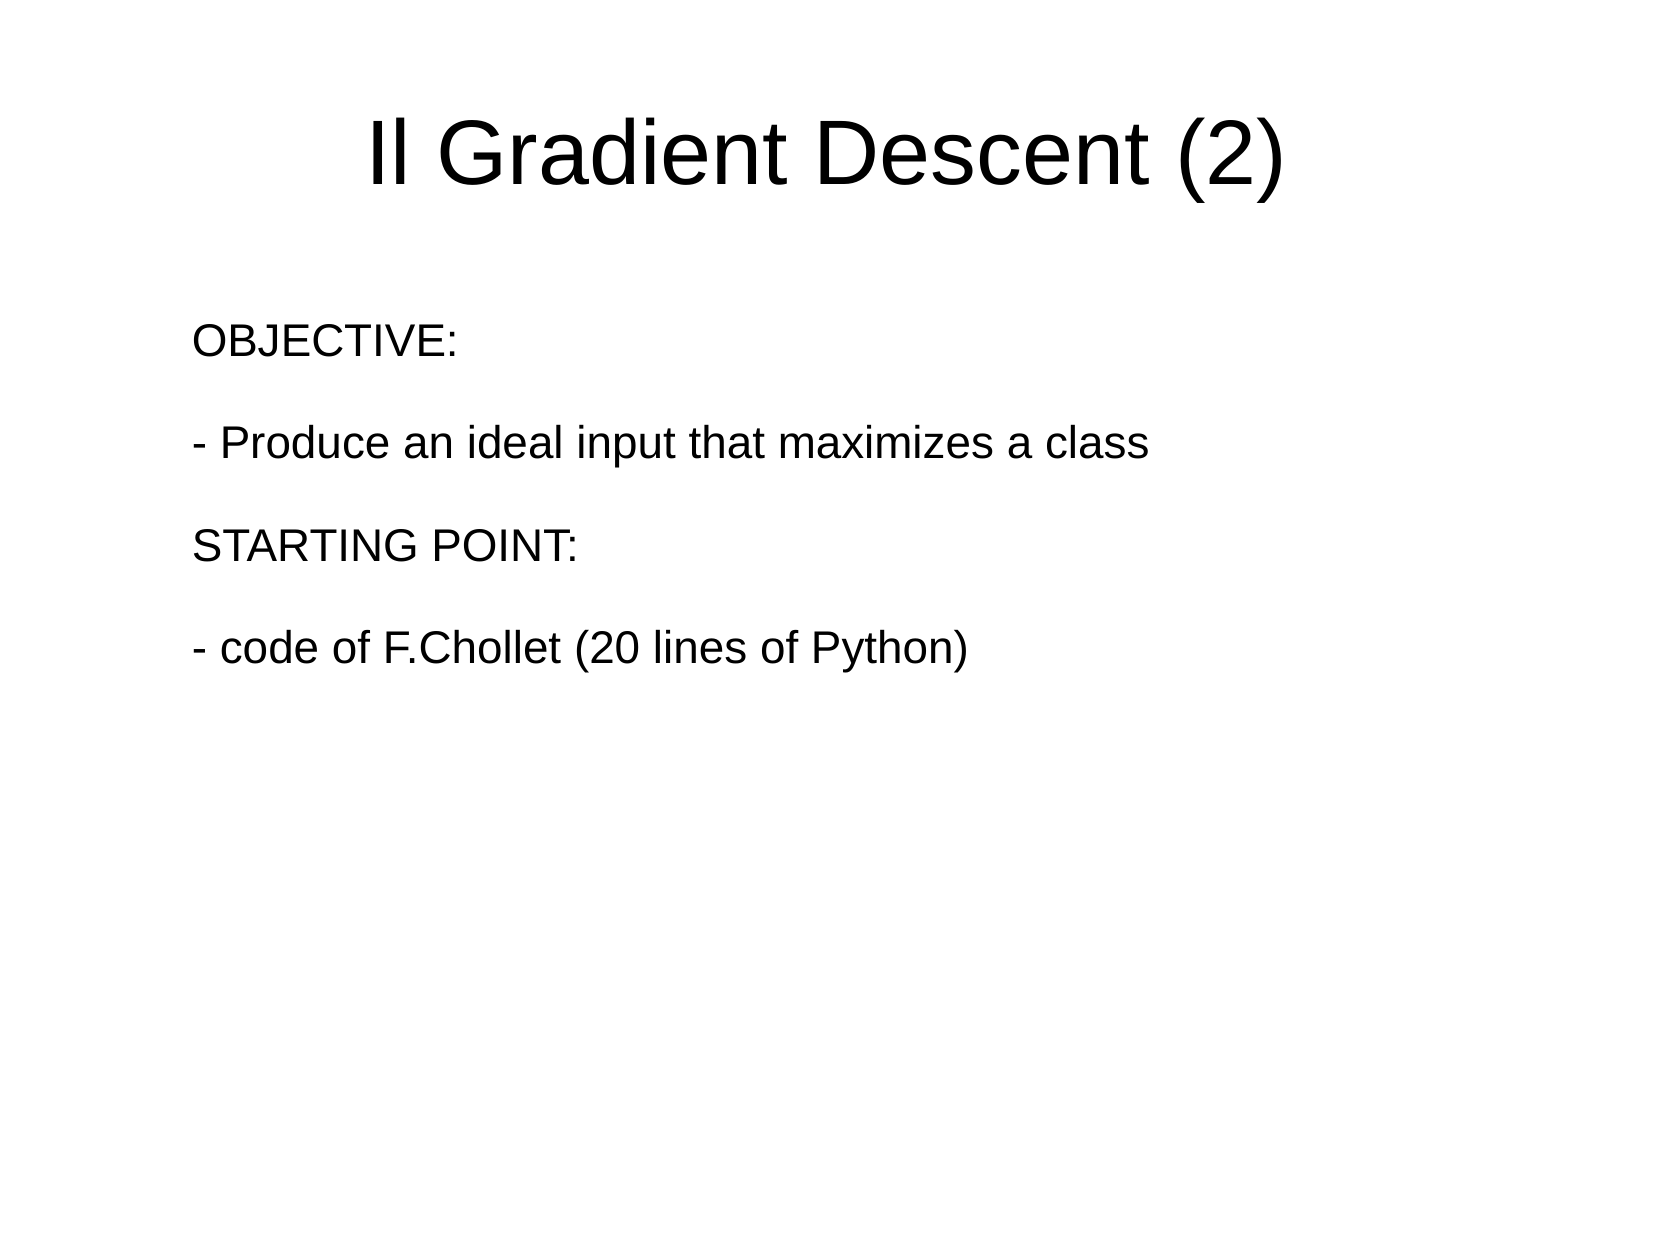

# Il Gradient Descent (2)
OBJECTIVE:
- Produce an ideal input that maximizes a class
STARTING POINT:
- code of F.Chollet (20 lines of Python)
- Illustrate its usefulness in robotics